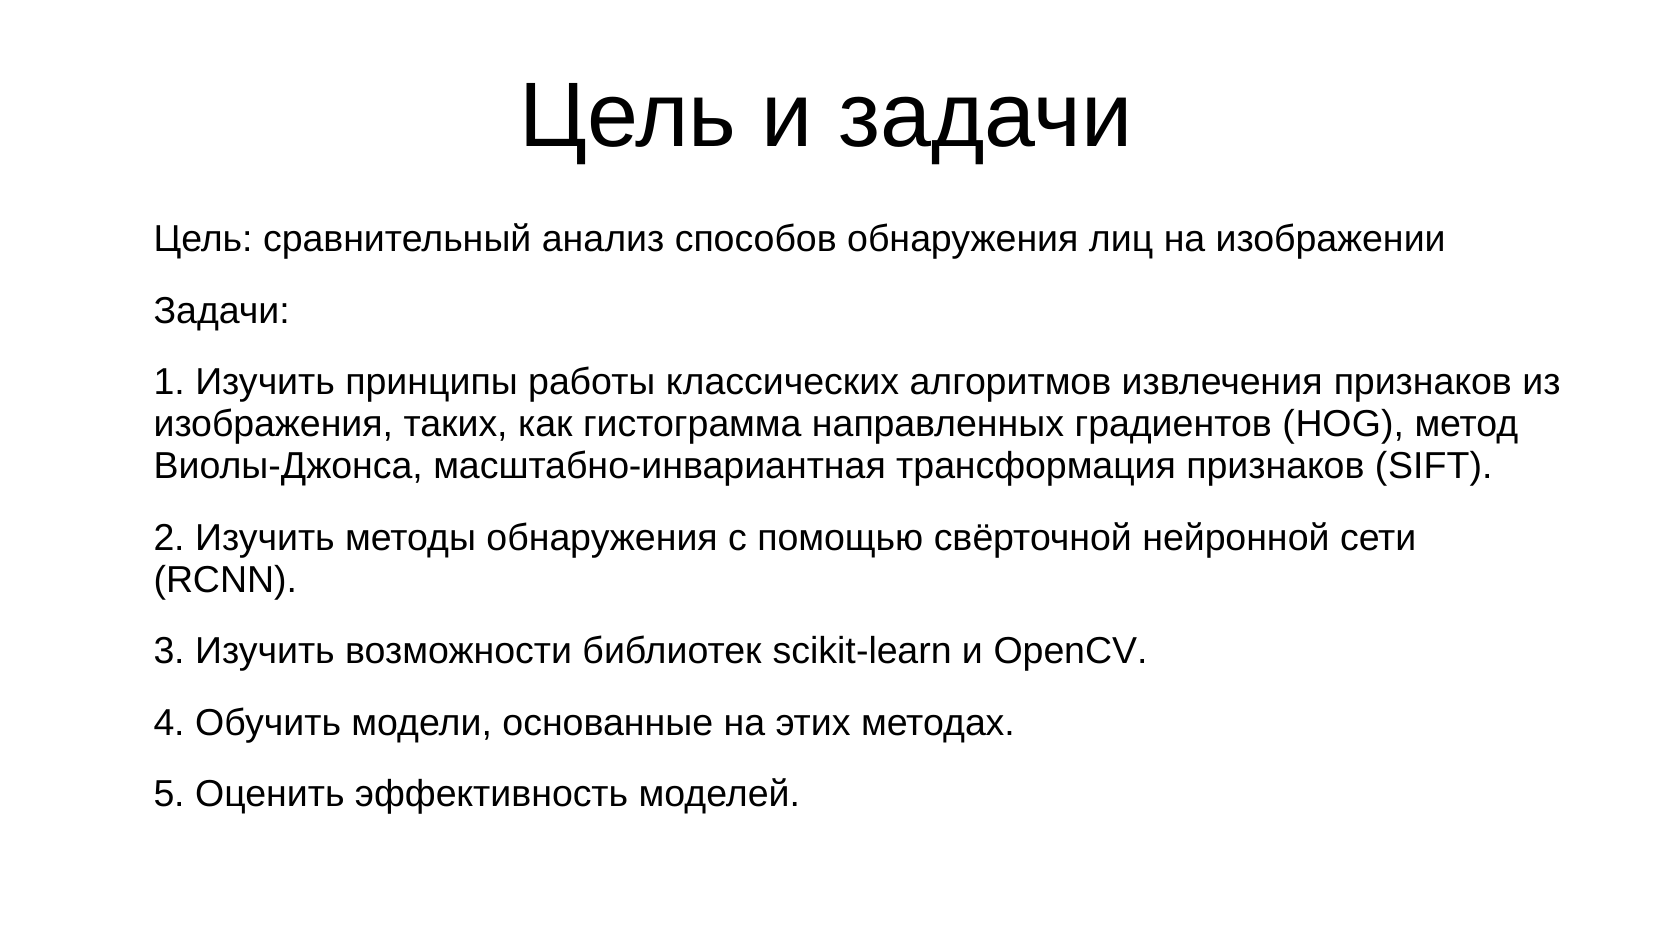

# Цель и задачи
Цель: сравнительный анализ способов обнаружения лиц на изображении
Задачи:
1. Изучить принципы работы классических алгоритмов извлечения признаков из изображения, таких, как гистограмма направленных градиентов (HOG), метод Виолы-Джонса, масштабно-инвариантная трансформация признаков (SIFT).
2. Изучить методы обнаружения с помощью свёрточной нейронной сети (RCNN).
3. Изучить возможности библиотек scikit-learn и OpenCV.
4. Обучить модели, основанные на этих методах.
5. Оценить эффективность моделей.